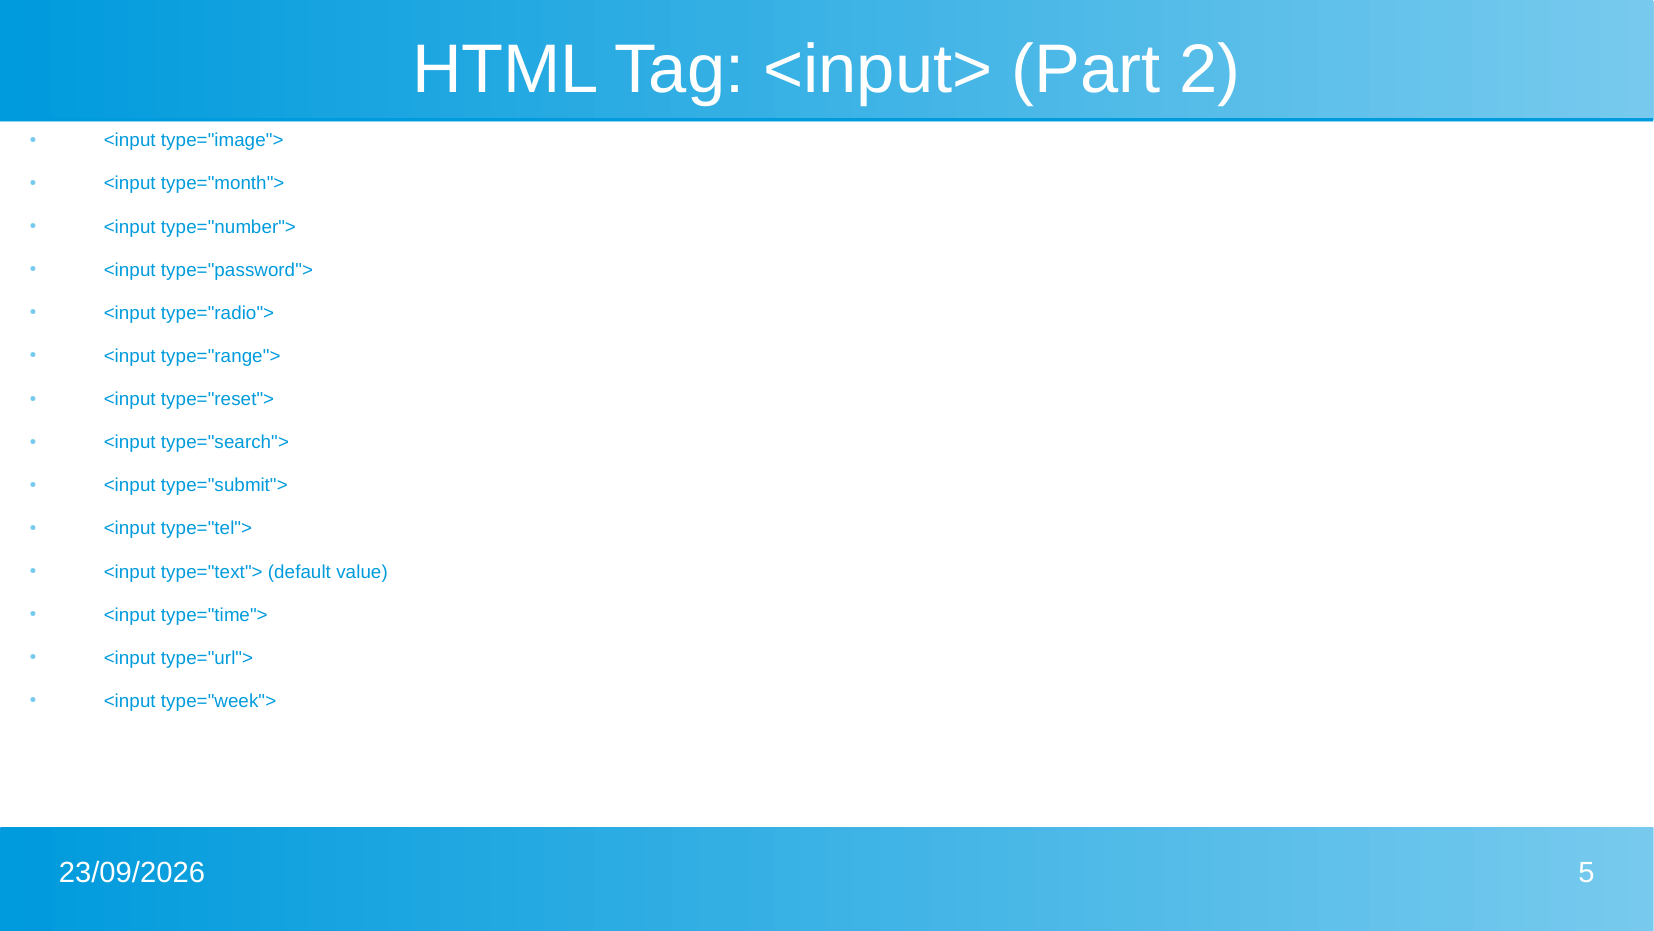

# HTML Tag: <input> (Part 2)
 <input type="image">
 <input type="month">
 <input type="number">
 <input type="password">
 <input type="radio">
 <input type="range">
 <input type="reset">
 <input type="search">
 <input type="submit">
 <input type="tel">
 <input type="text"> (default value)
 <input type="time">
 <input type="url">
 <input type="week">
5